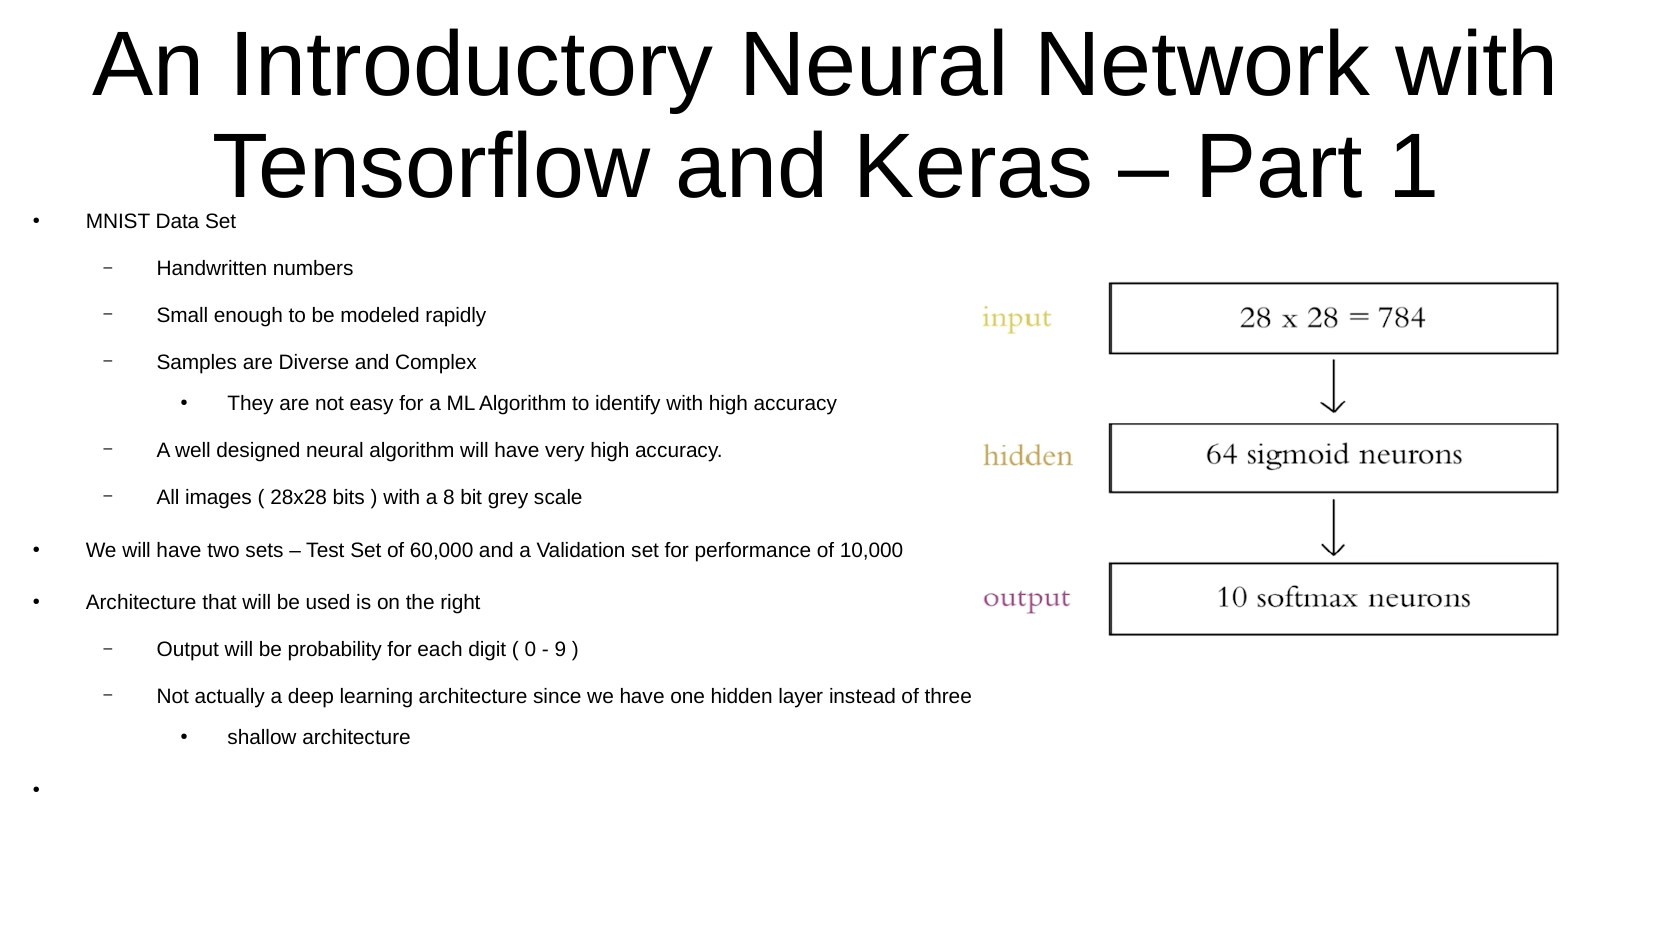

# An Introductory Neural Network with Tensorflow and Keras – Part 1
MNIST Data Set
Handwritten numbers
Small enough to be modeled rapidly
Samples are Diverse and Complex
They are not easy for a ML Algorithm to identify with high accuracy
A well designed neural algorithm will have very high accuracy.
All images ( 28x28 bits ) with a 8 bit grey scale
We will have two sets – Test Set of 60,000 and a Validation set for performance of 10,000
Architecture that will be used is on the right
Output will be probability for each digit ( 0 - 9 )
Not actually a deep learning architecture since we have one hidden layer instead of three
shallow architecture